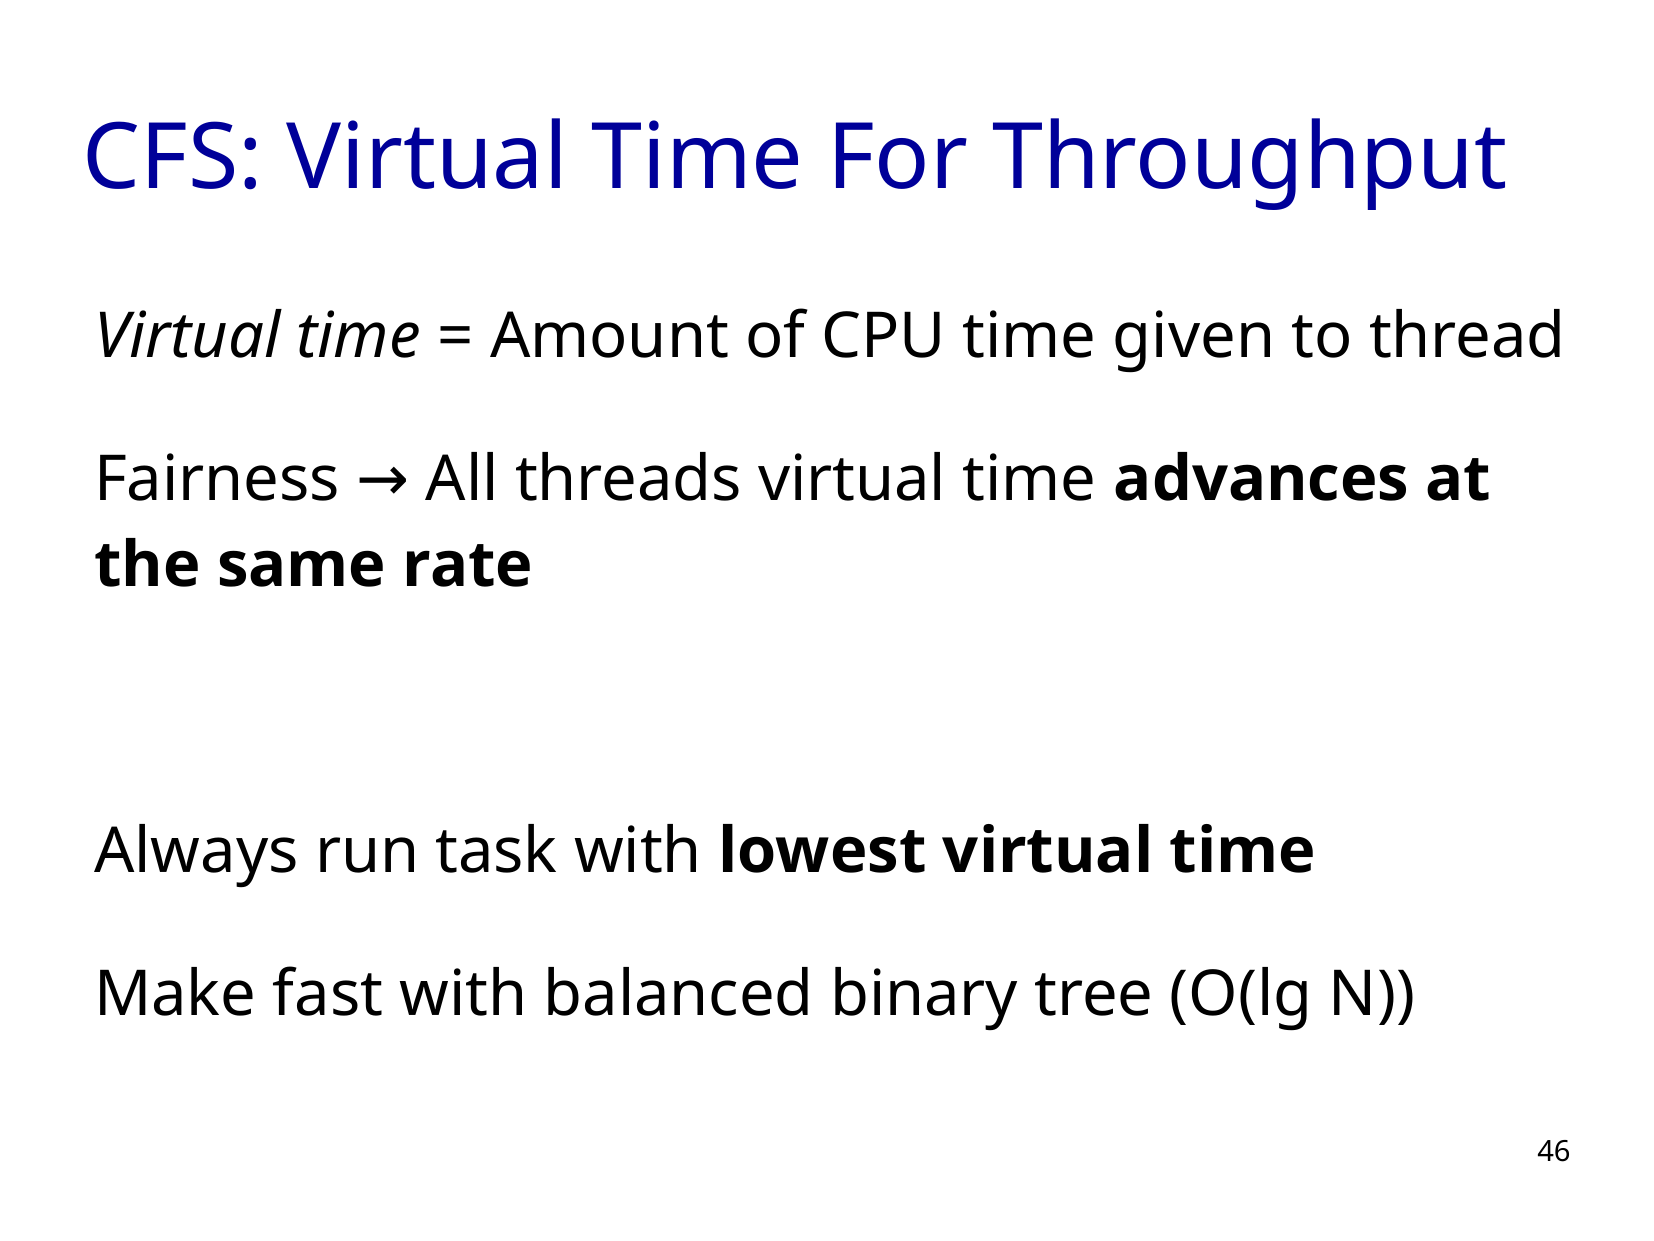

# CFS: Virtual Time For Throughput
Virtual time = Amount of CPU time given to thread
Fairness → All threads virtual time advances at the same rate
Always run task with lowest virtual time
Make fast with balanced binary tree (O(lg N))
46